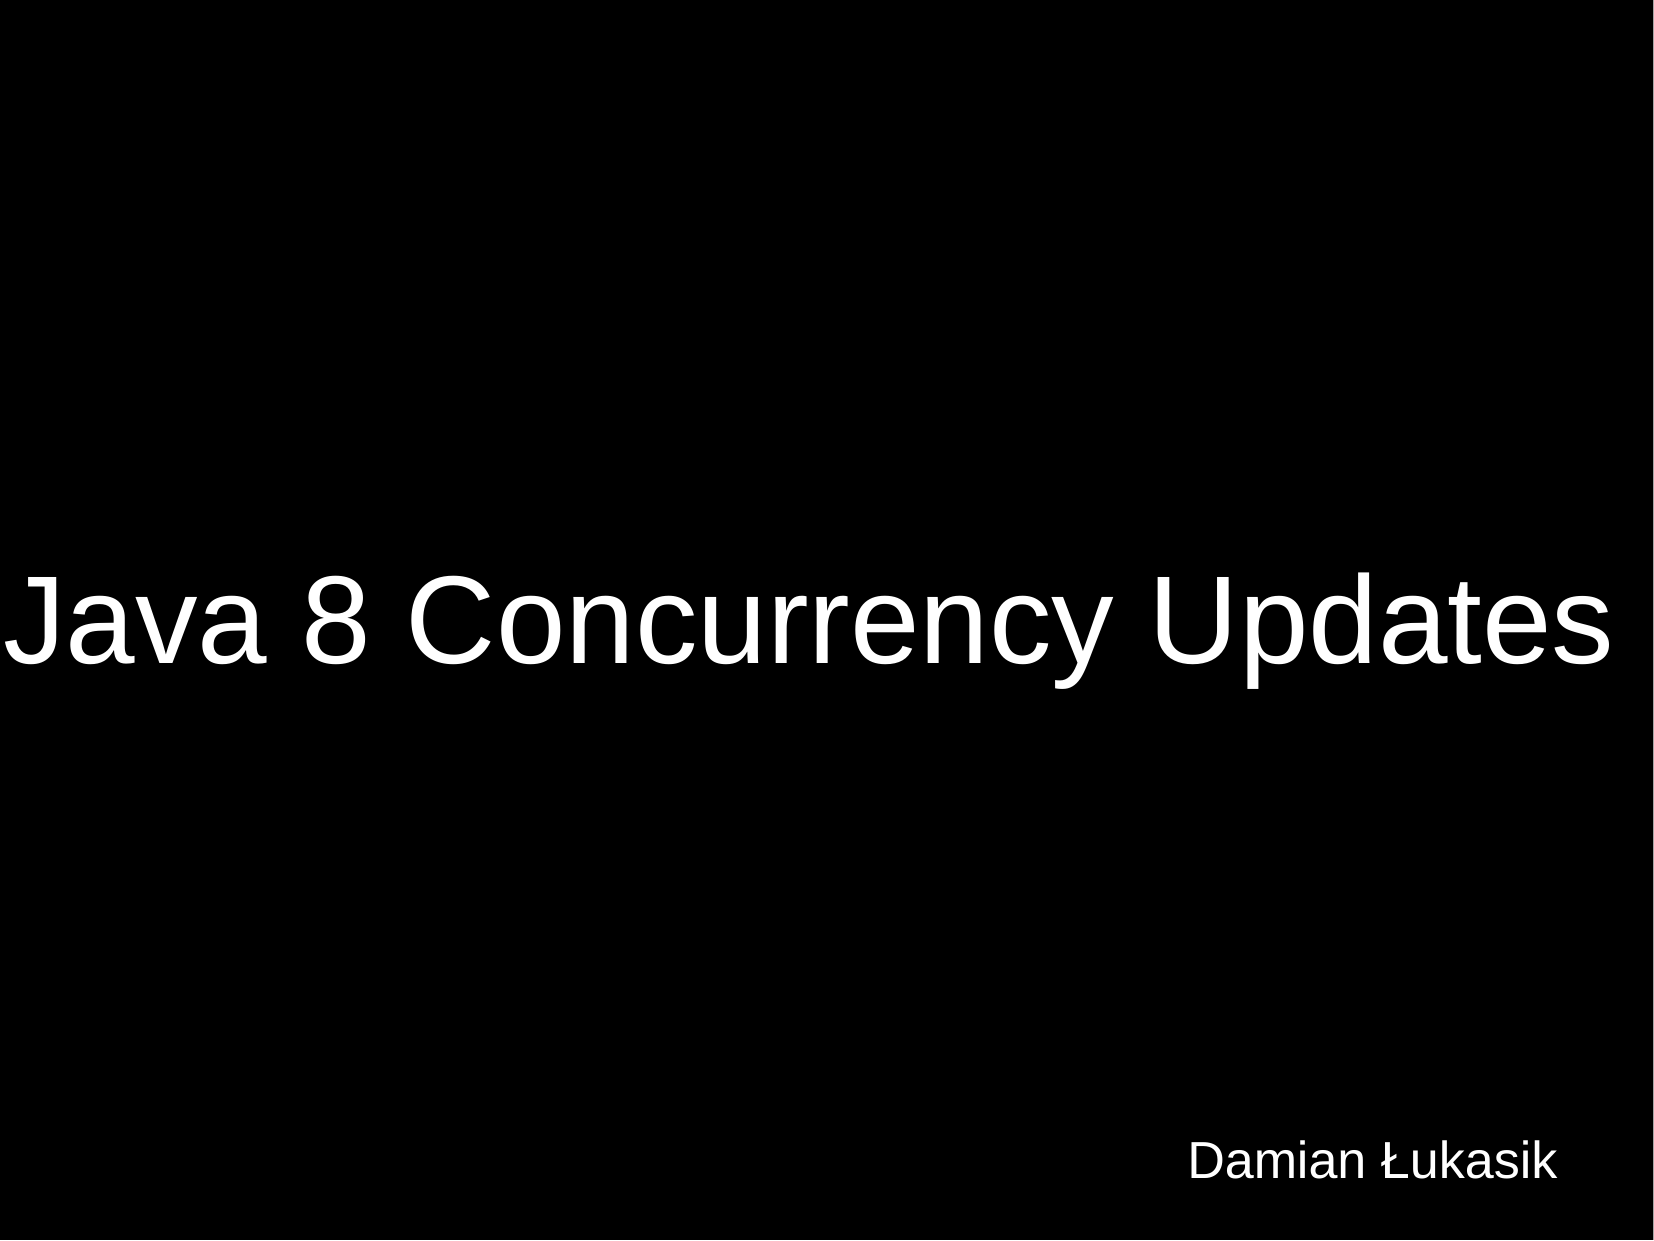

# Java 8 Concurrency Updates
Damian Łukasik